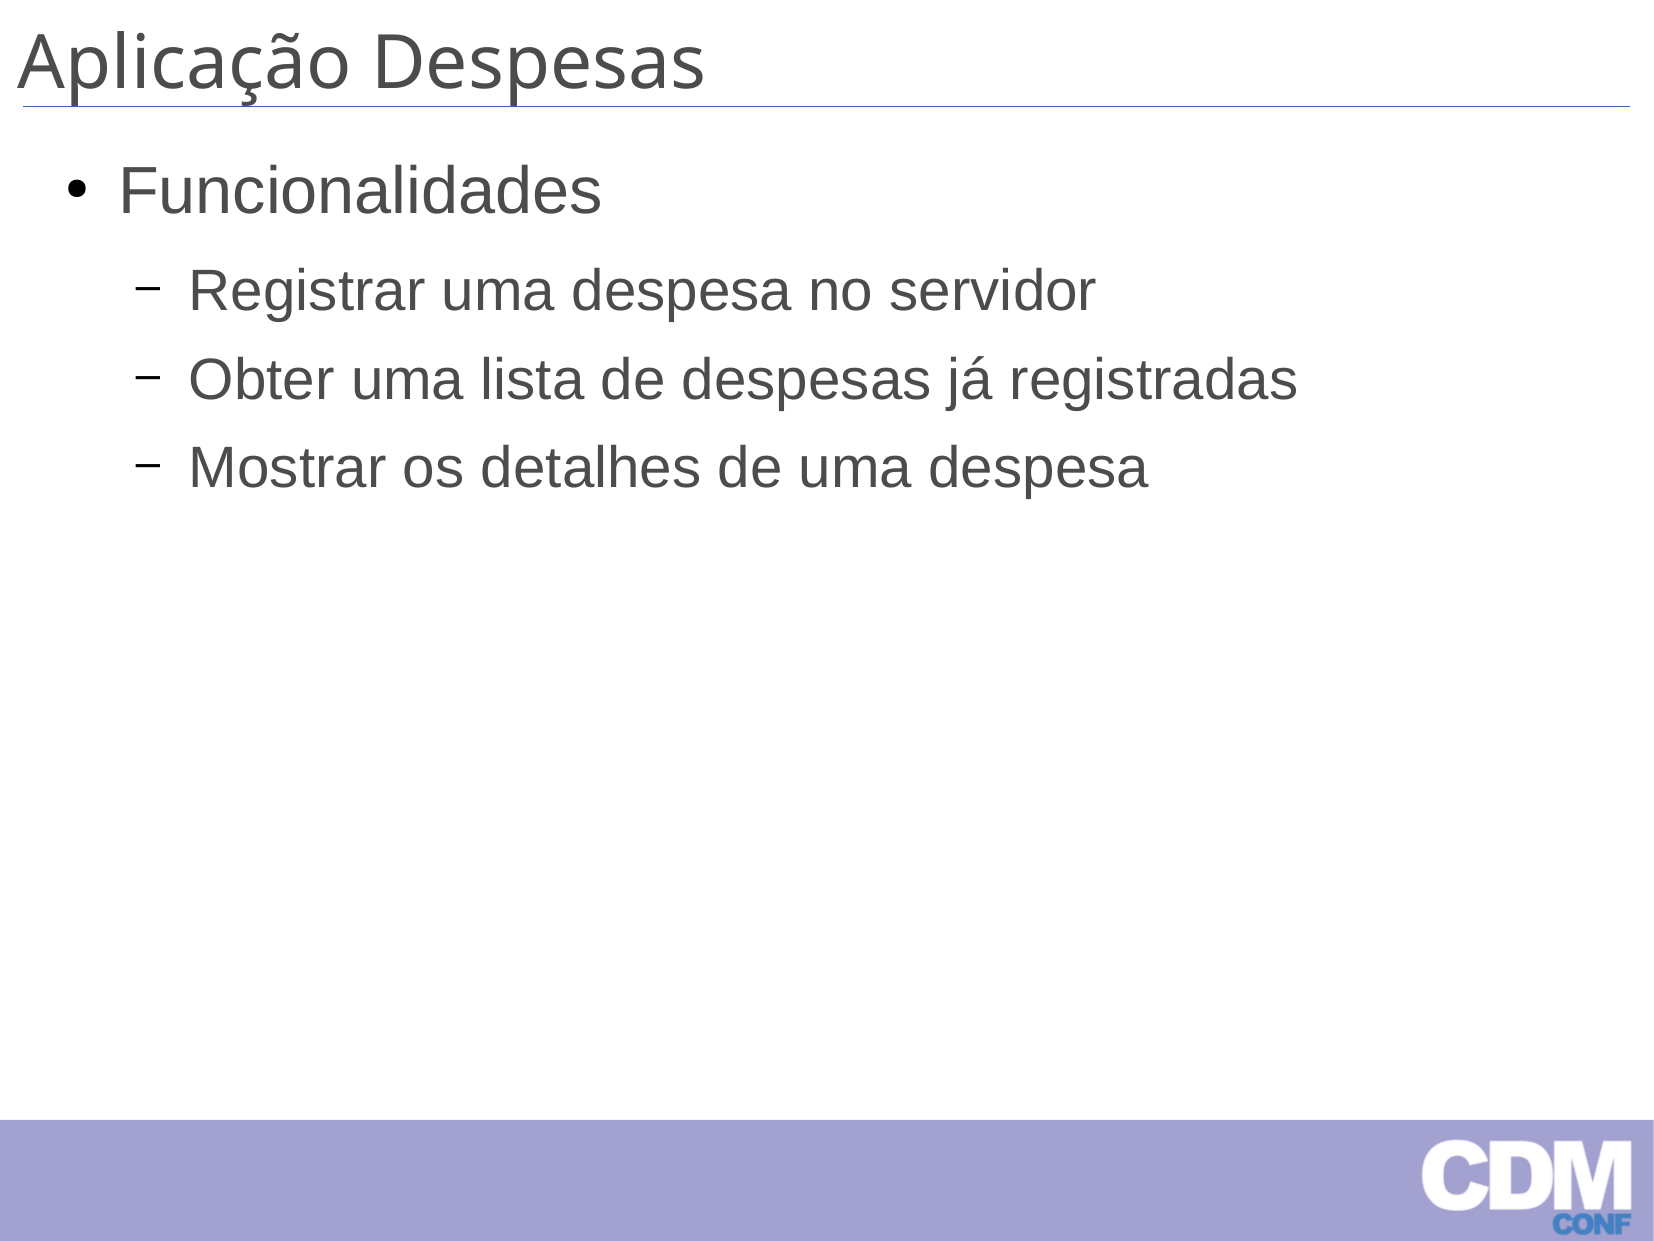

# Aplicação Despesas
Funcionalidades
Registrar uma despesa no servidor
Obter uma lista de despesas já registradas
Mostrar os detalhes de uma despesa